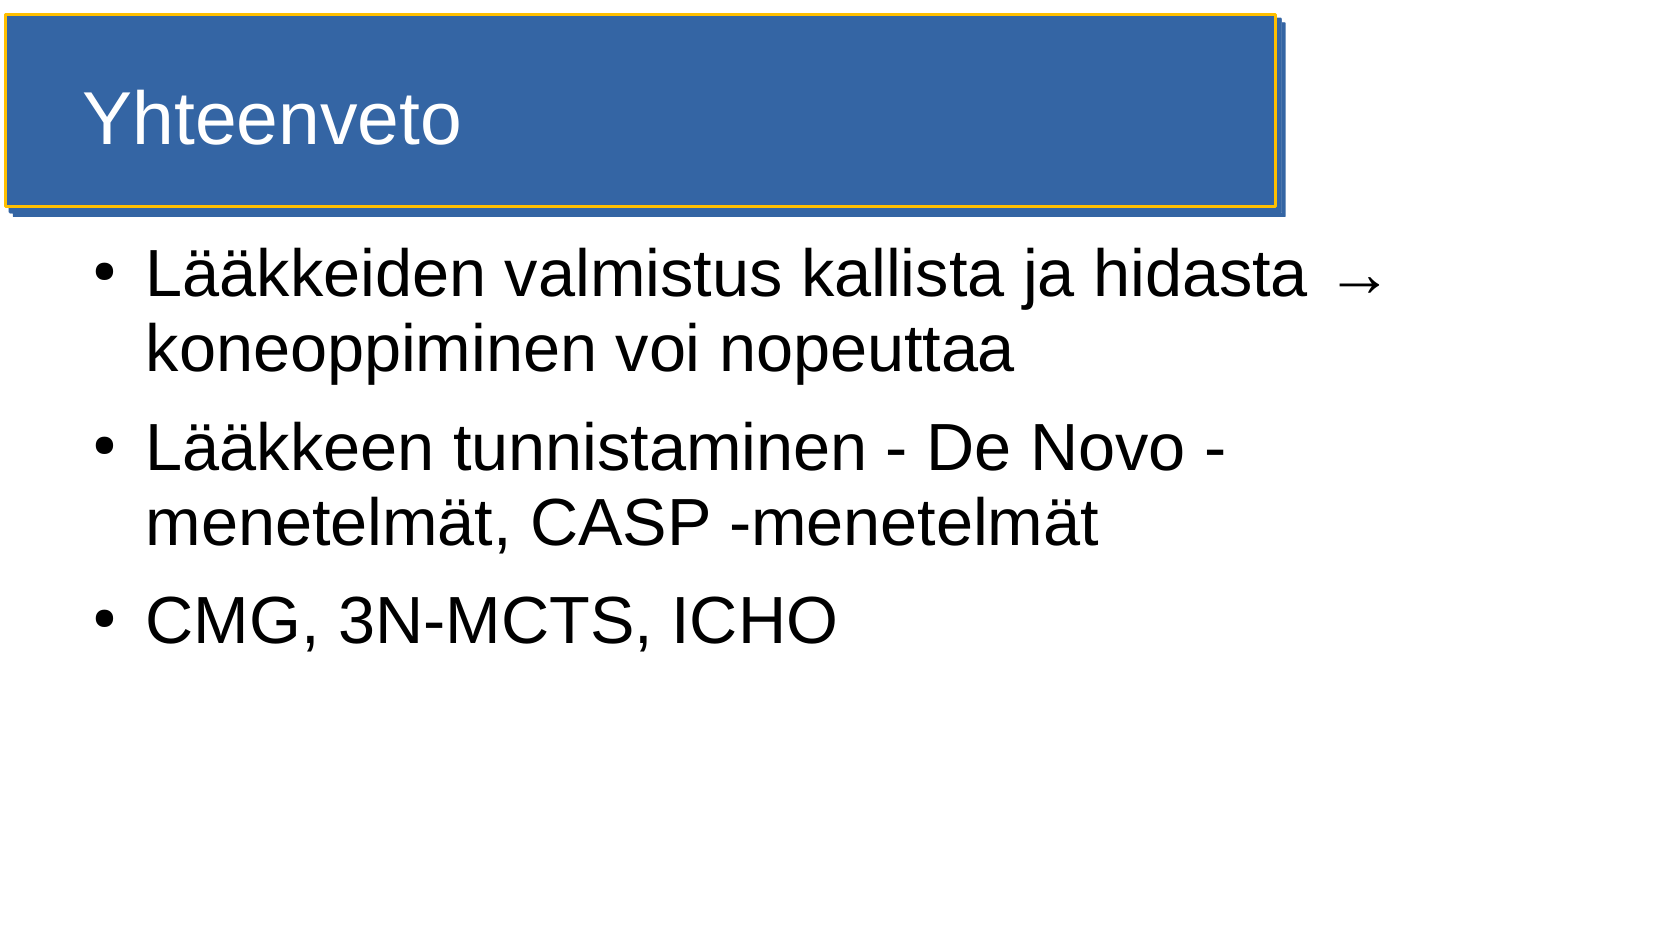

# Yhteenveto
Lääkkeiden valmistus kallista ja hidasta → koneoppiminen voi nopeuttaa
Lääkkeen tunnistaminen - De Novo -menetelmät, CASP -menetelmät
CMG, 3N-MCTS, ICHO